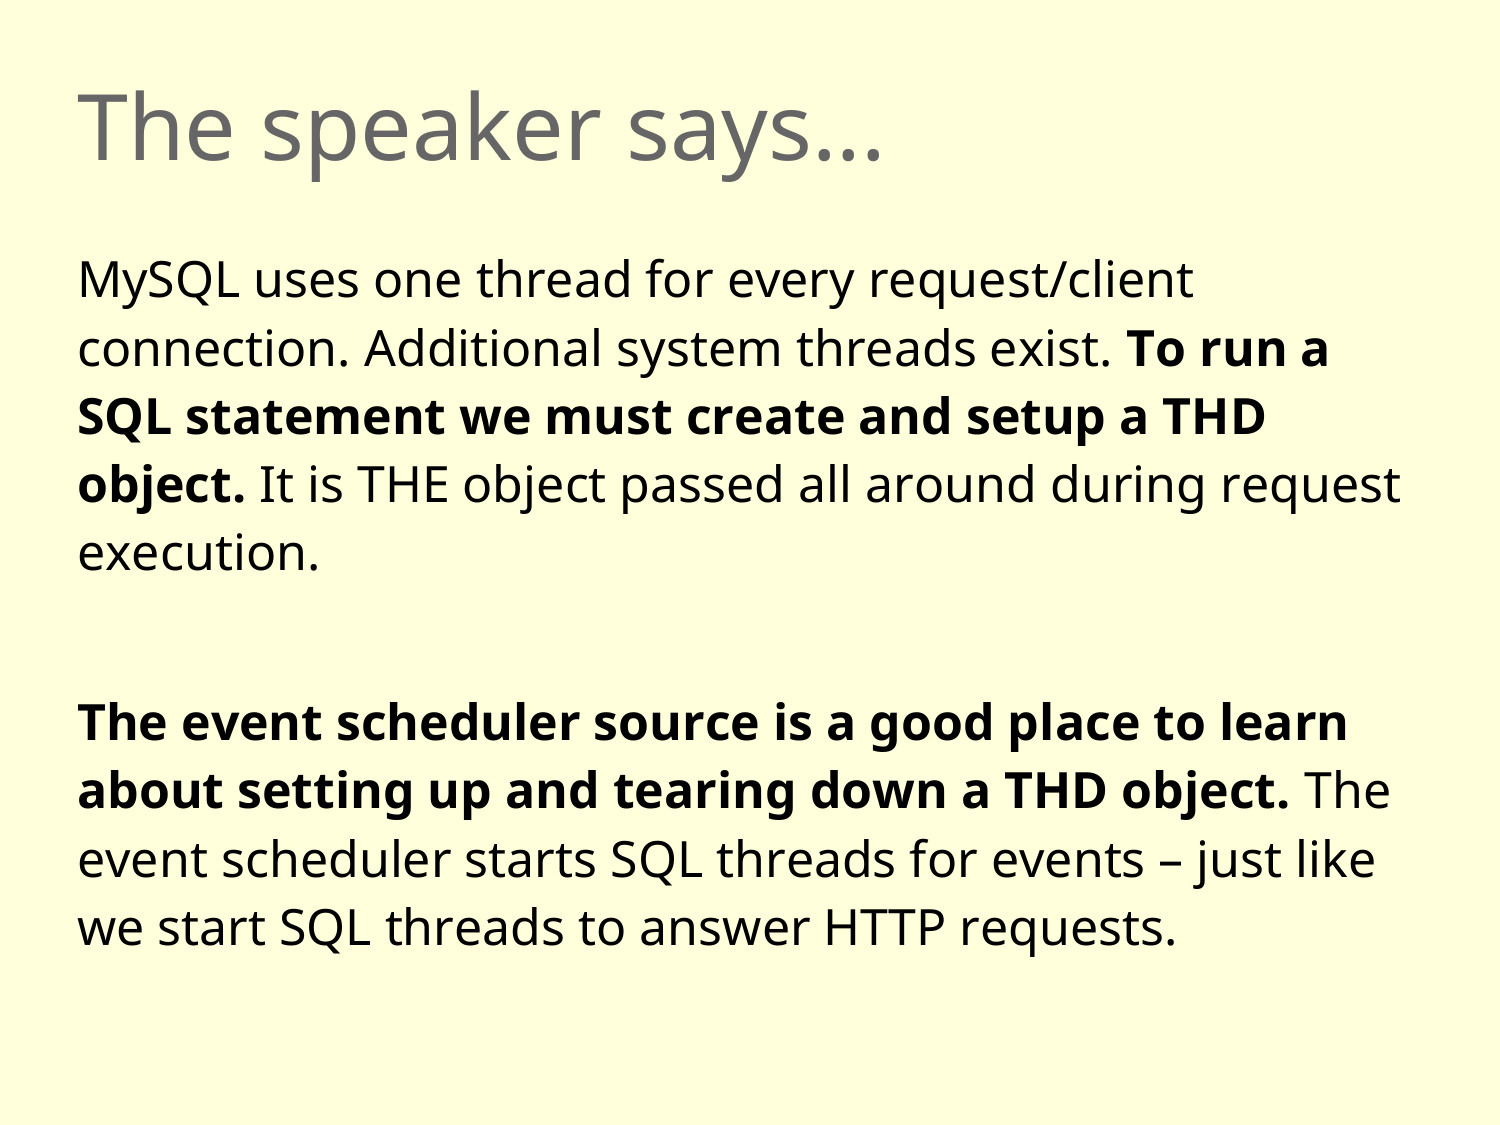

# The speaker says...
MySQL uses one thread for every request/client connection. Additional system threads exist. To run a SQL statement we must create and setup a THD object. It is THE object passed all around during request execution.
The event scheduler source is a good place to learn about setting up and tearing down a THD object. The event scheduler starts SQL threads for events – just like we start SQL threads to answer HTTP requests.